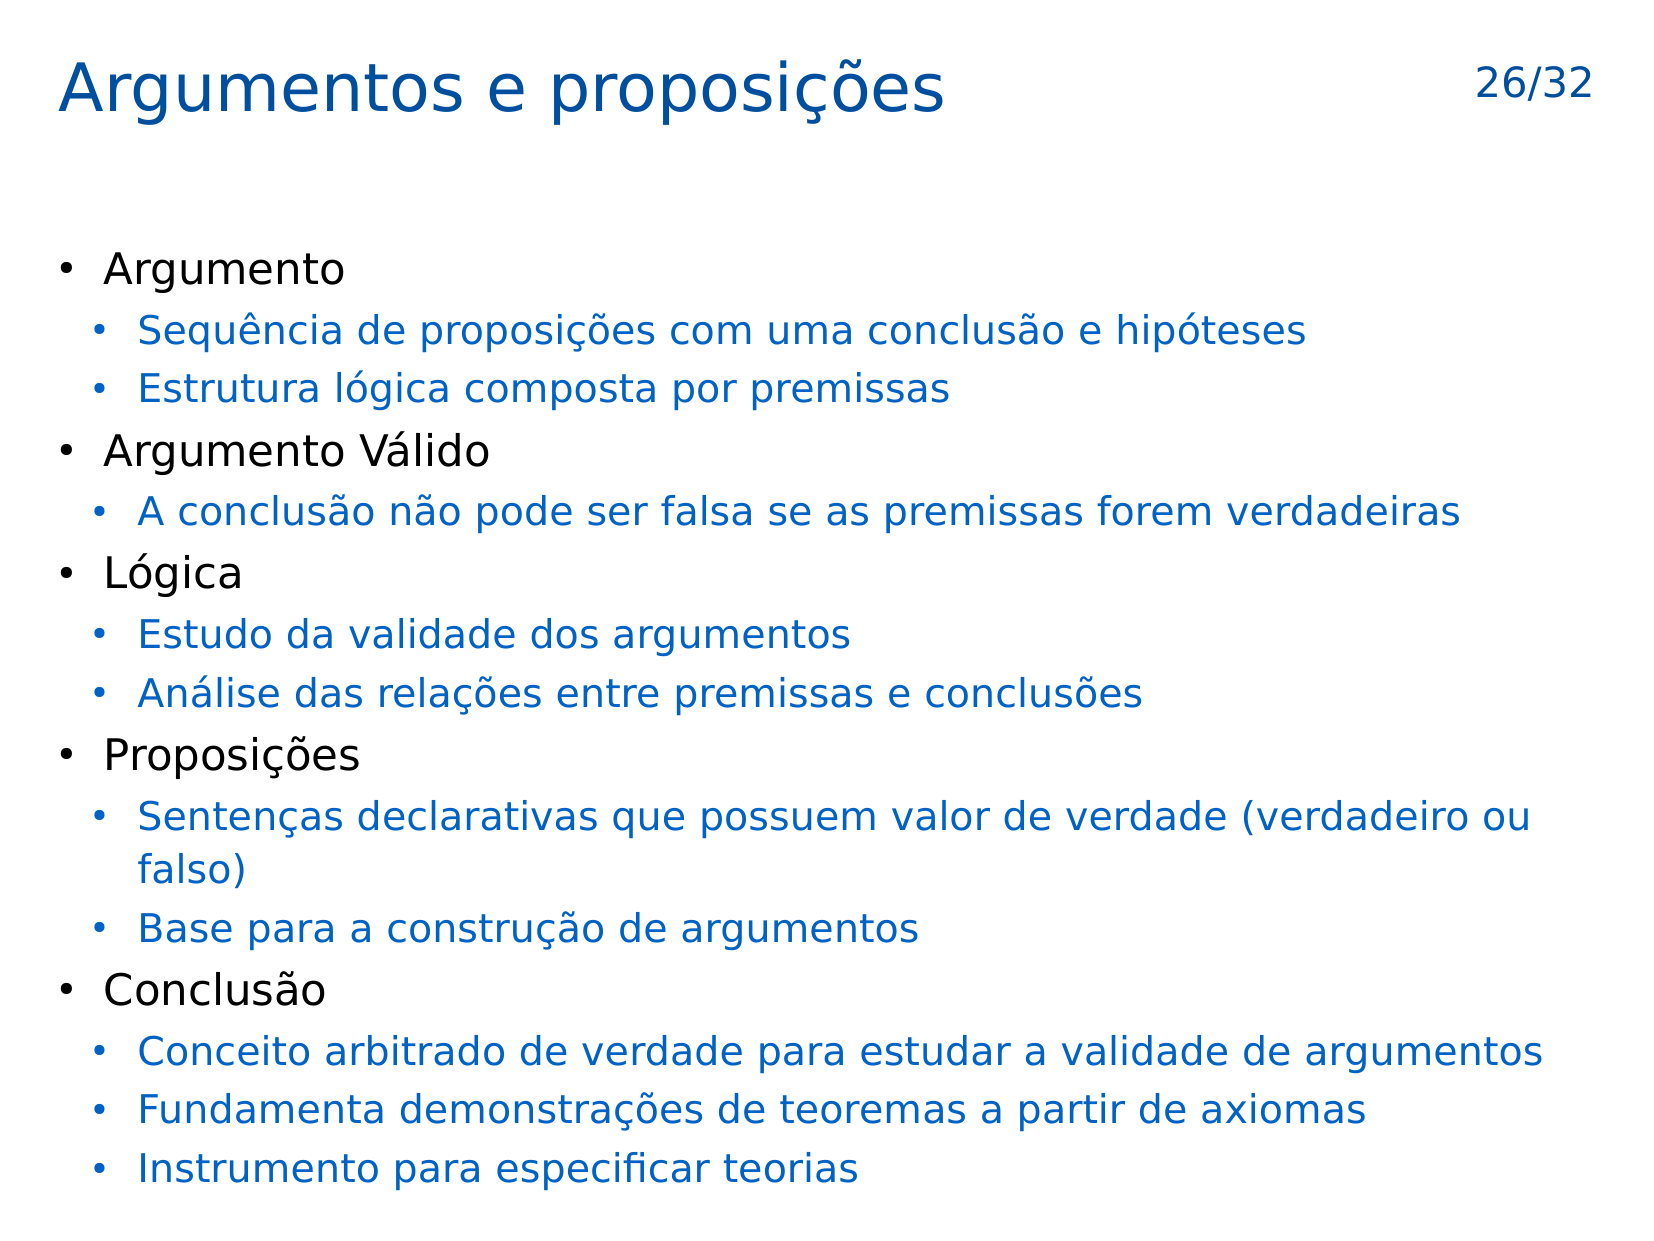

# Argumentos e proposições
26
Argumento
Sequência de proposições com uma conclusão e hipóteses
Estrutura lógica composta por premissas
Argumento Válido
A conclusão não pode ser falsa se as premissas forem verdadeiras
Lógica
Estudo da validade dos argumentos
Análise das relações entre premissas e conclusões
Proposições
Sentenças declarativas que possuem valor de verdade (verdadeiro ou falso)
Base para a construção de argumentos
Conclusão
Conceito arbitrado de verdade para estudar a validade de argumentos
Fundamenta demonstrações de teoremas a partir de axiomas
Instrumento para especificar teorias